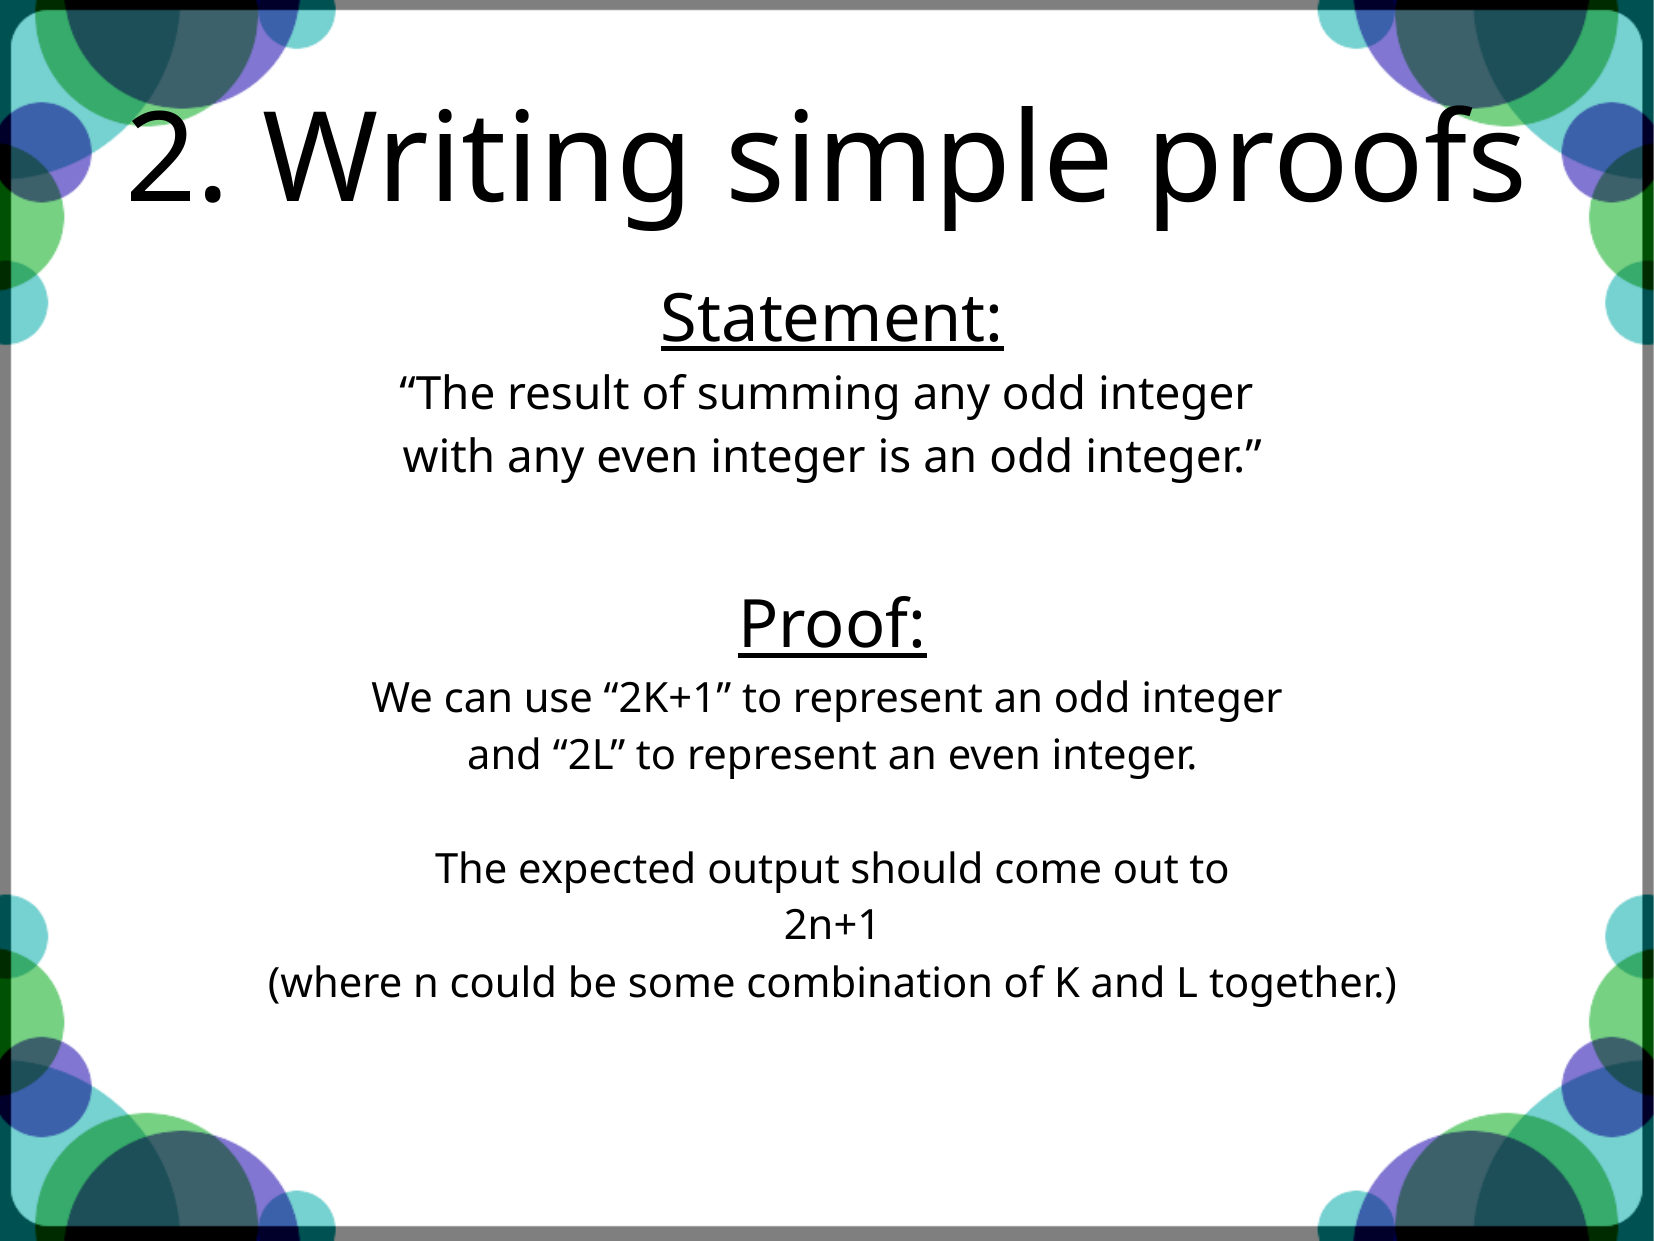

# 2. Writing simple proofs
Statement:
“The result of summing any odd integer
with any even integer is an odd integer.”
Proof:
We can use “2K+1” to represent an odd integer
and “2L” to represent an even integer.
The expected output should come out to
2n+1
(where n could be some combination of K and L together.)